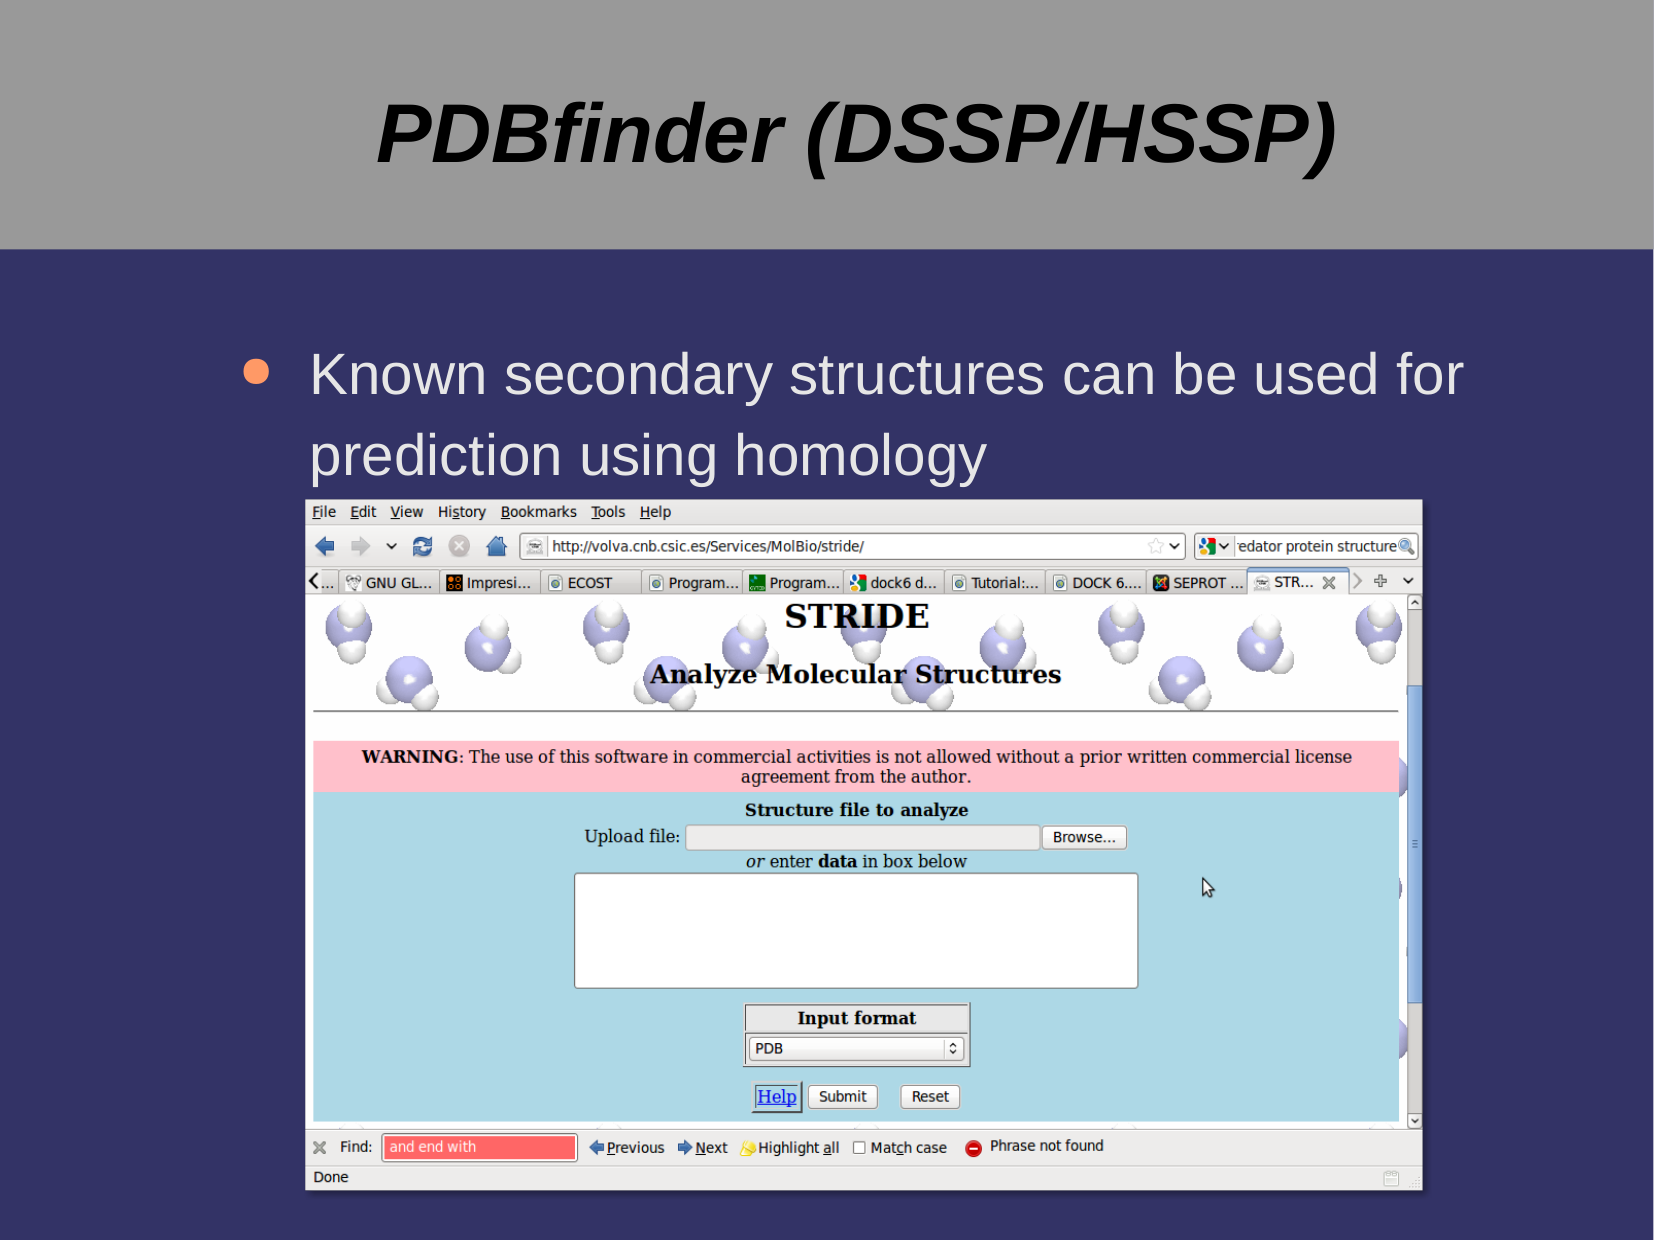

# PDBfinder (DSSP/HSSP)
Known secondary structures can be used for prediction using homology